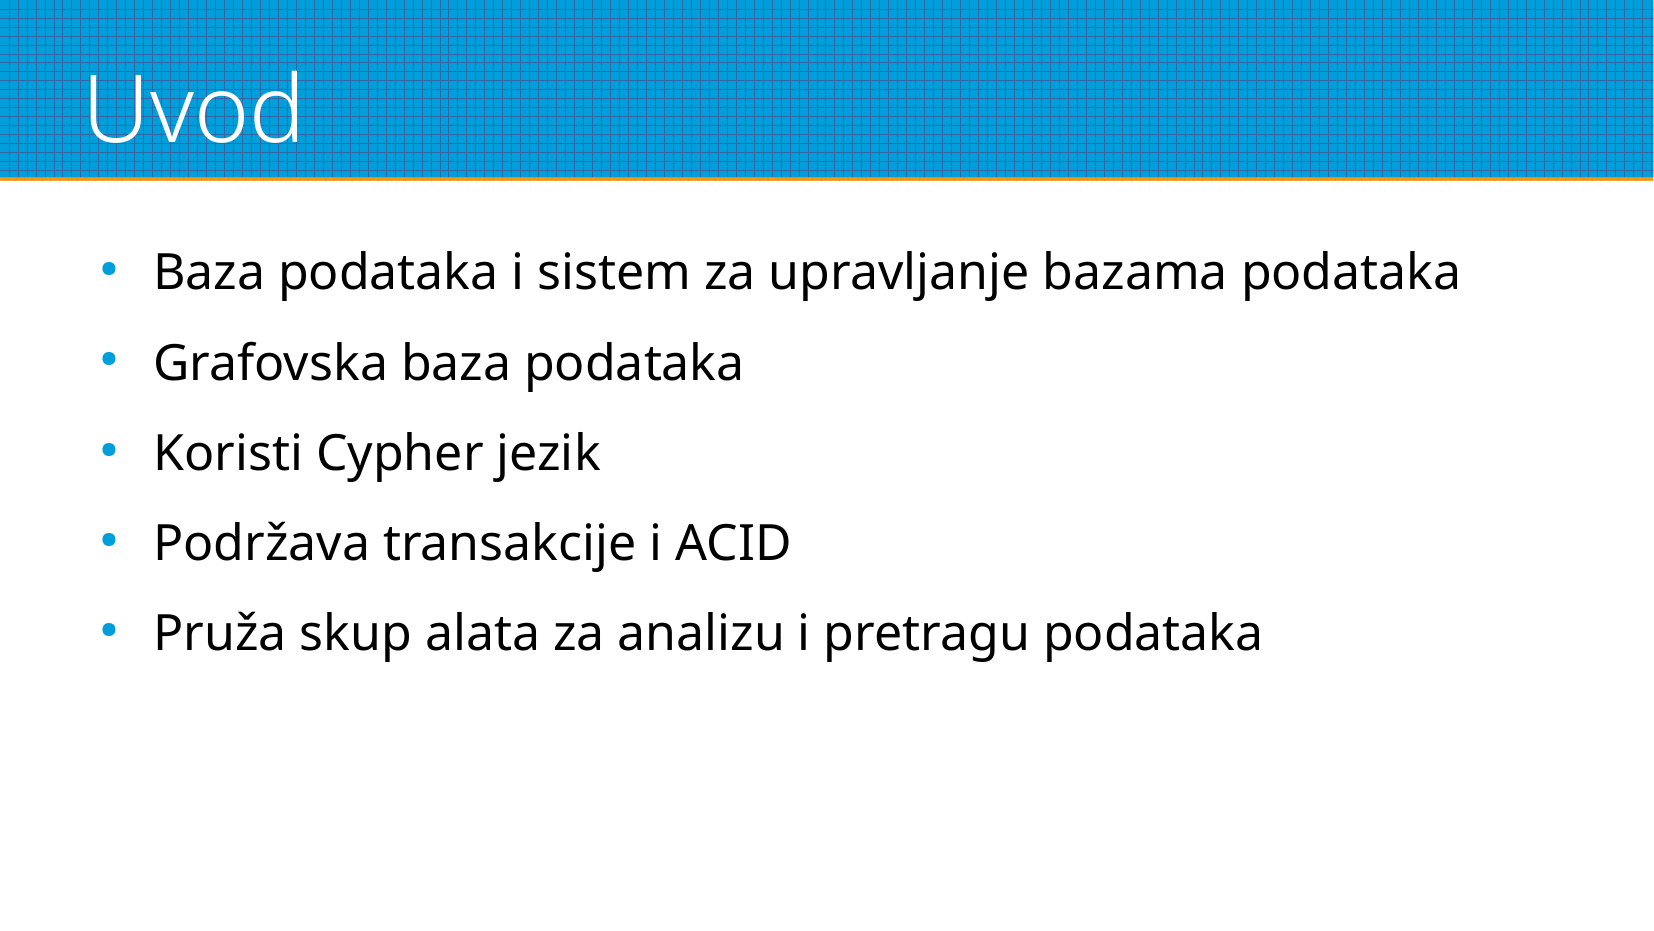

# Uvod
Baza podataka i sistem za upravljanje bazama podataka
Grafovska baza podataka
Koristi Cypher jezik
Podržava transakcije i ACID
Pruža skup alata za analizu i pretragu podataka